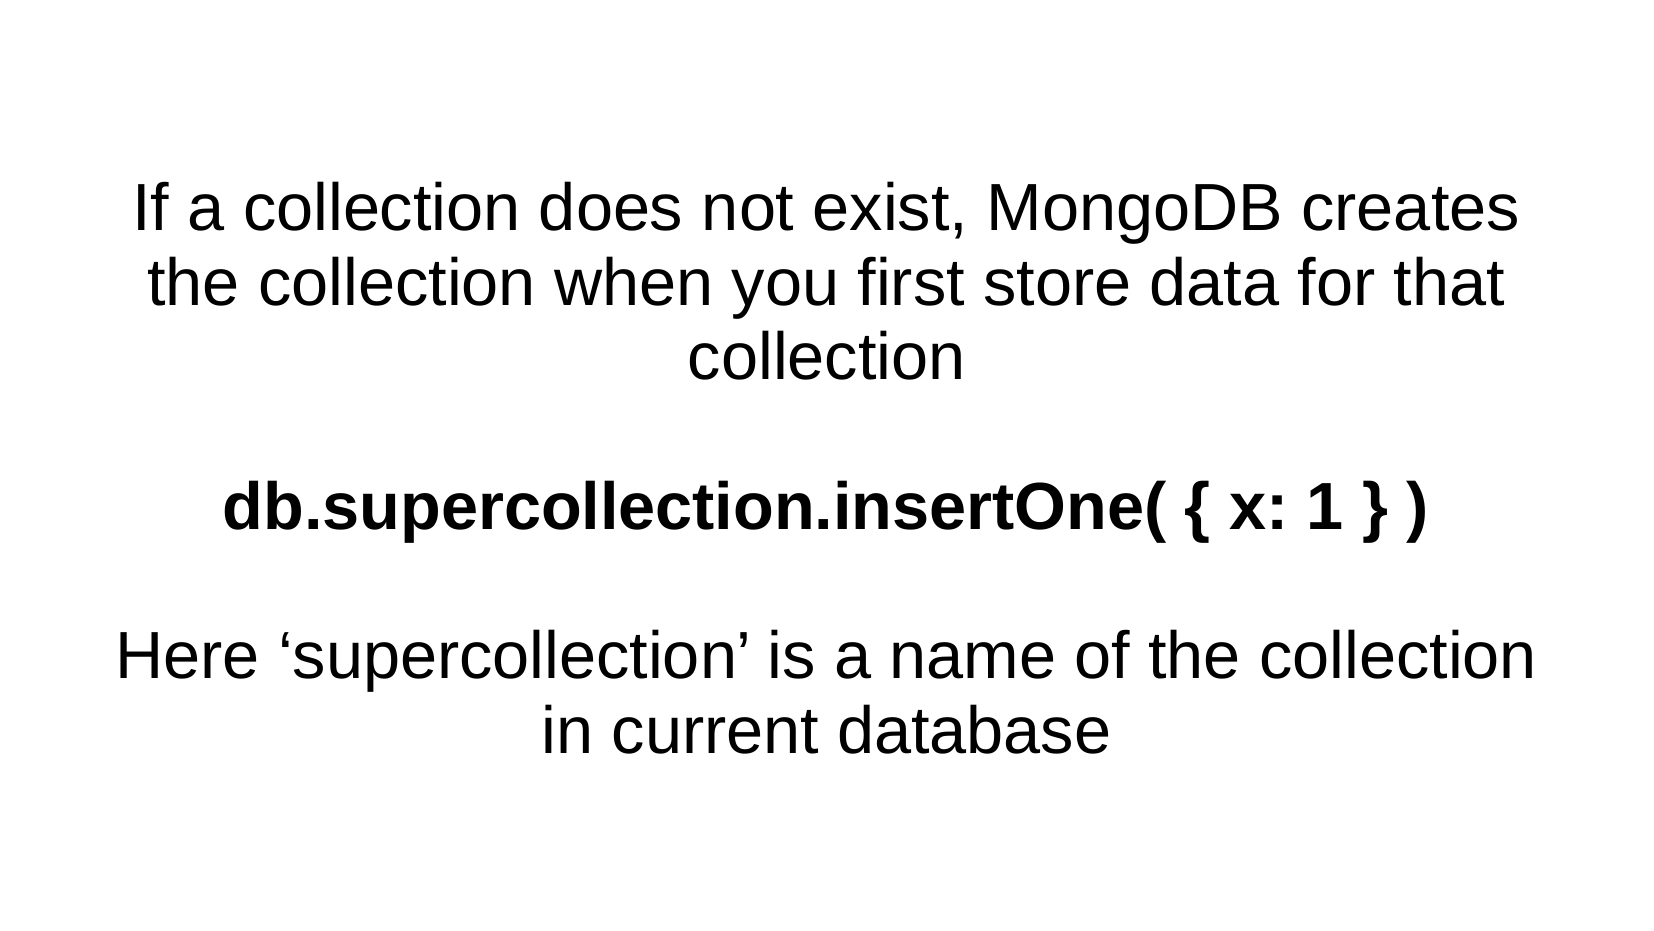

# If a collection does not exist, MongoDB creates the collection when you first store data for that collection
db.supercollection.insertOne( { x: 1 } )
Here ‘supercollection’ is a name of the collection in current database